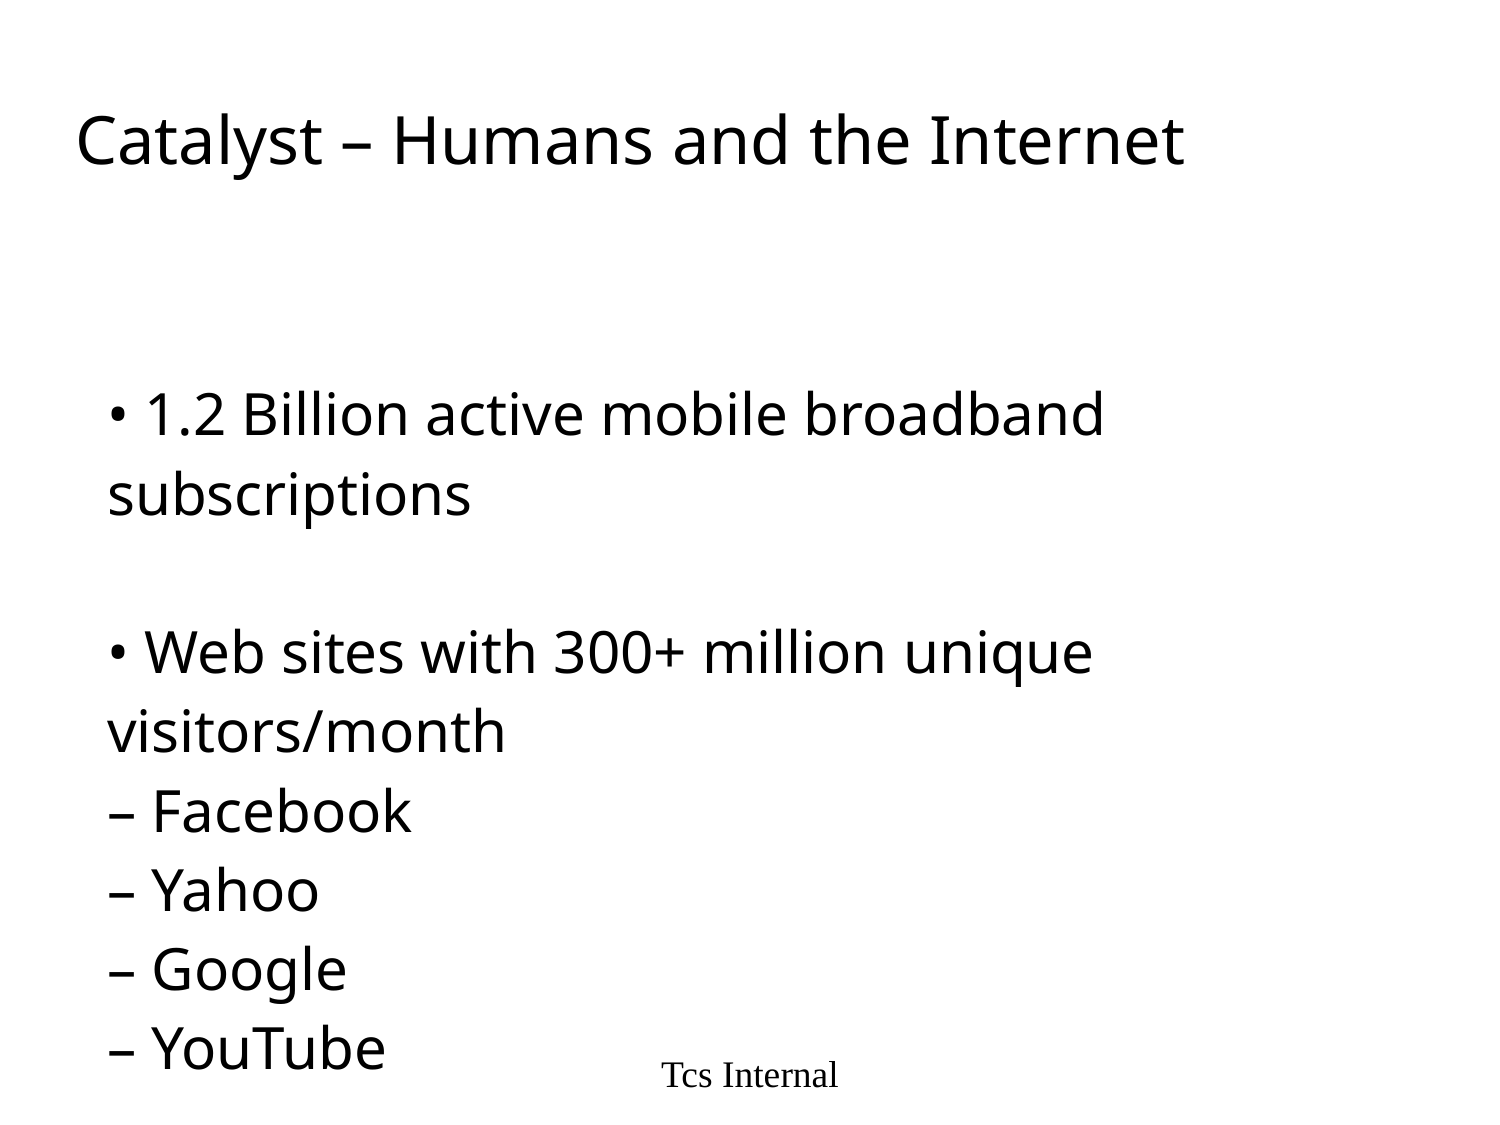

# Catalyst – Humans and the Internet
• 1.2 Billion active mobile broadband subscriptions
• Web sites with 300+ million unique visitors/month
– Facebook
– Yahoo
– Google
– YouTube